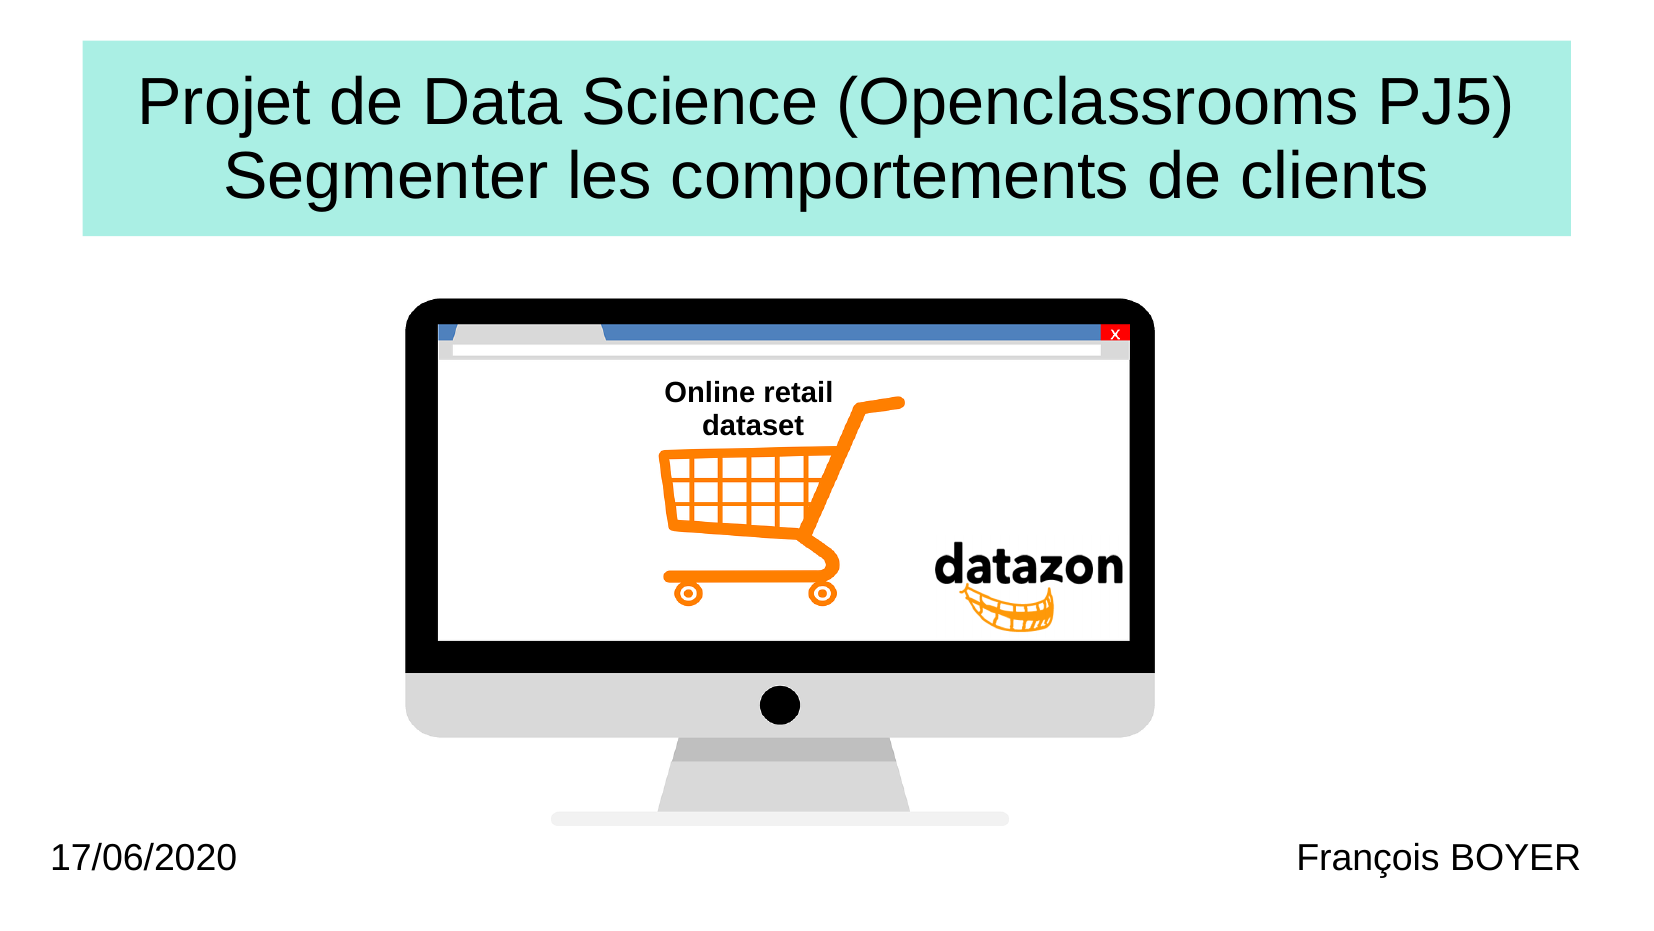

# Projet de Data Science (Openclassrooms PJ5) Segmenter les comportements de clients
Online retail
dataset
17/06/2020
François BOYER